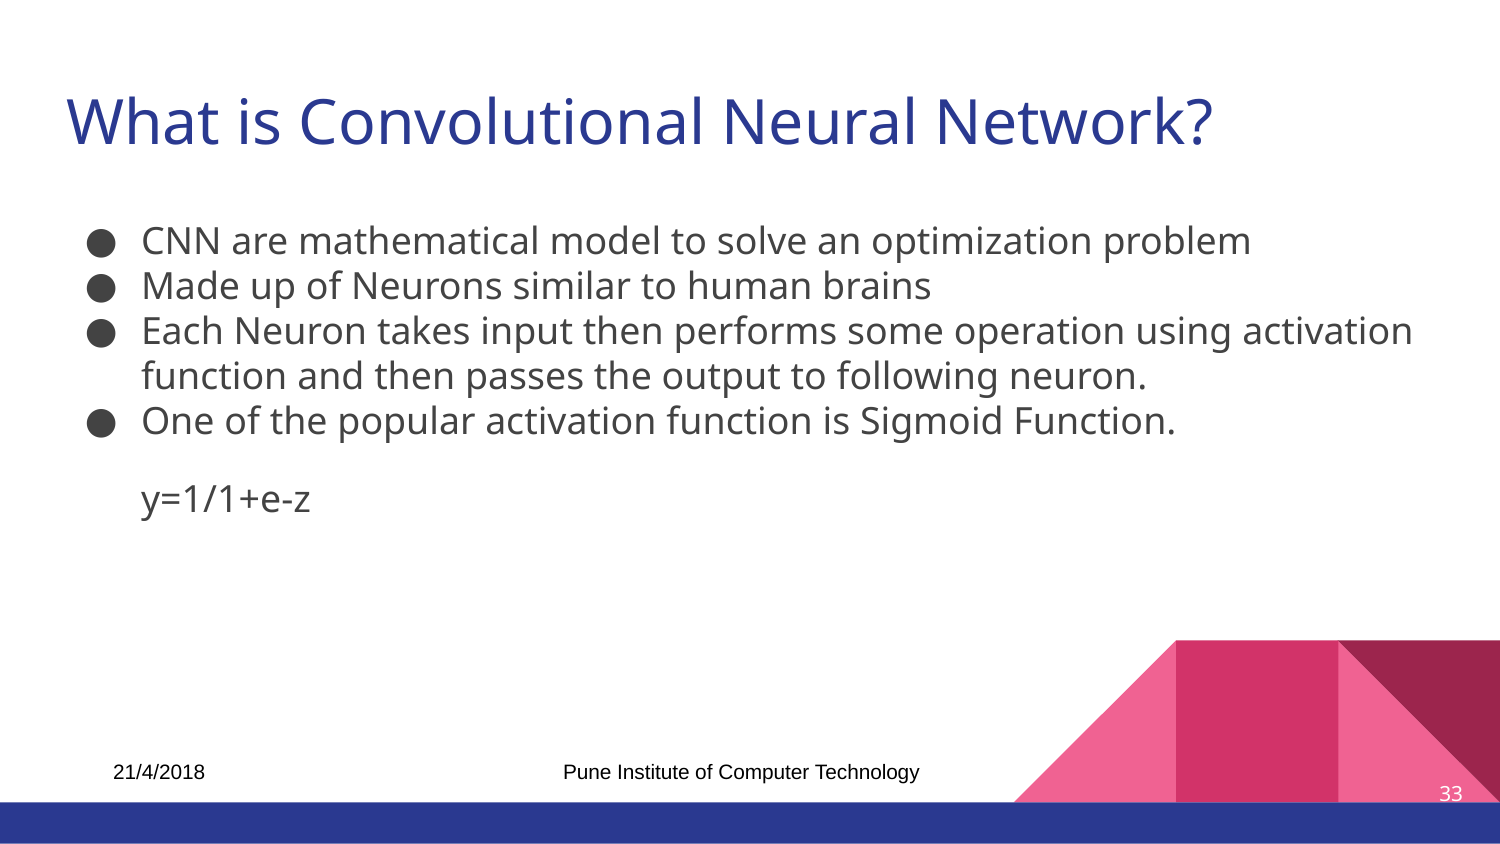

# What is Convolutional Neural Network?
CNN are mathematical model to solve an optimization problem
Made up of Neurons similar to human brains
Each Neuron takes input then performs some operation using activation function and then passes the output to following neuron.
One of the popular activation function is Sigmoid Function.
y=1/1+e-z